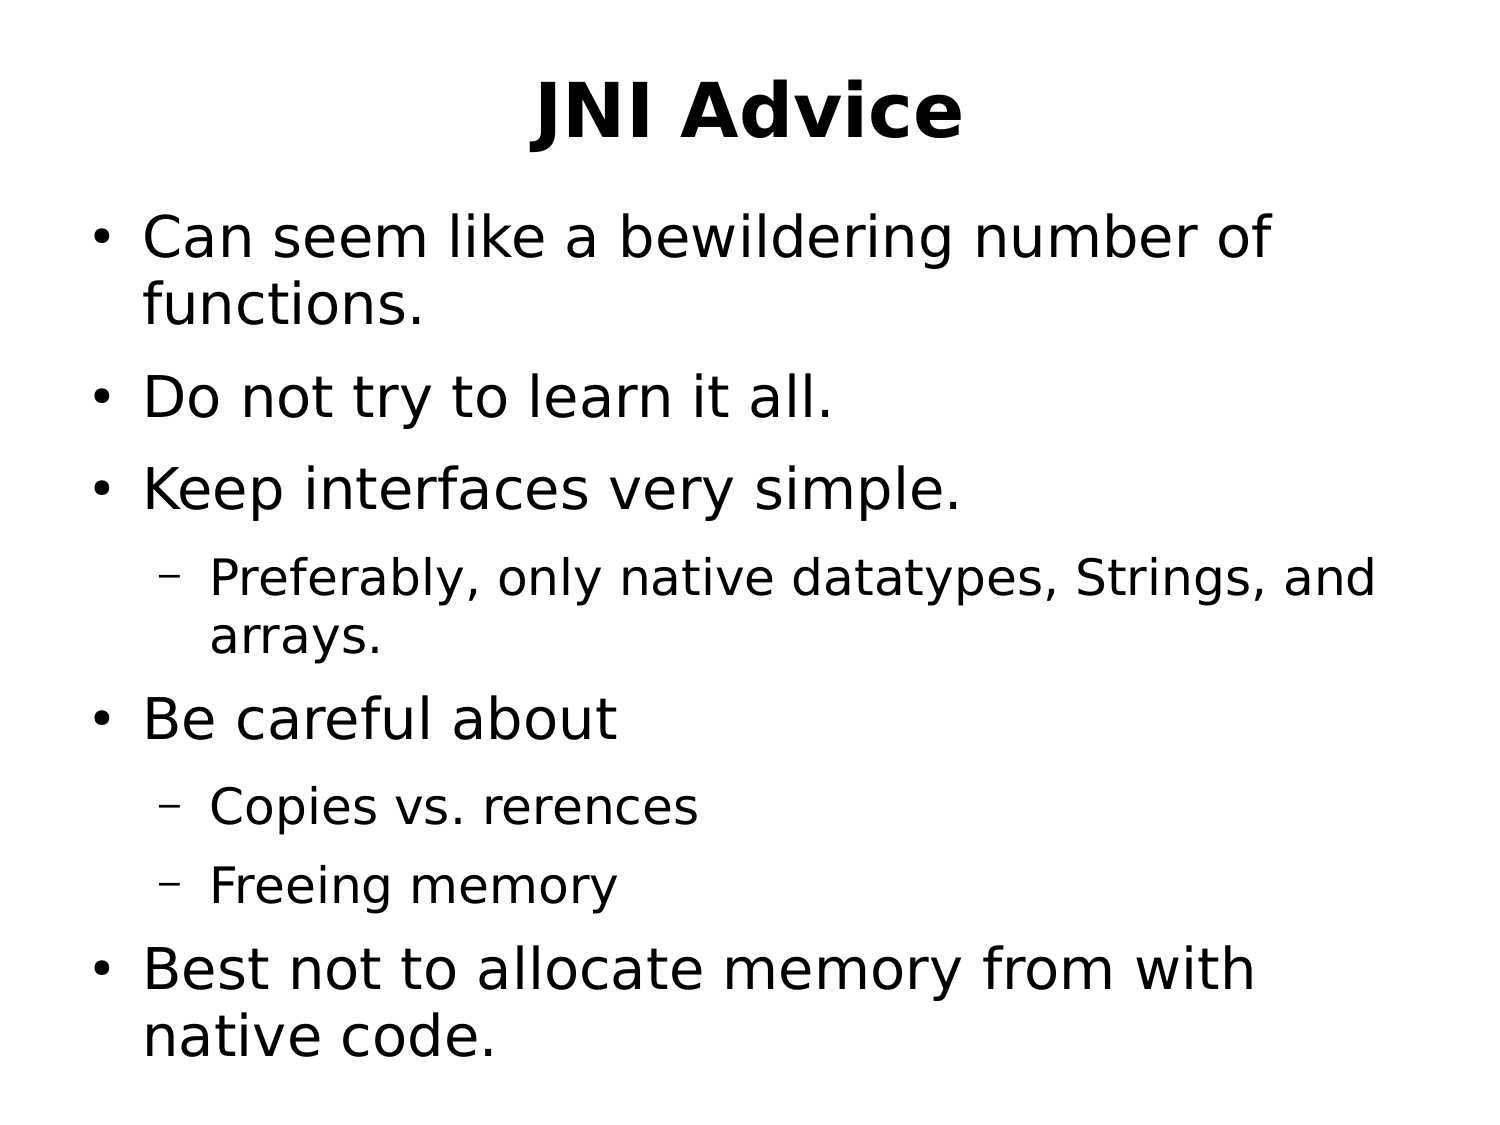

# JNI Advice
Can seem like a bewildering number of functions.
Do not try to learn it all.
Keep interfaces very simple.
Preferably, only native datatypes, Strings, and arrays.
Be careful about
Copies vs. rerences
Freeing memory
Best not to allocate memory from with native code.